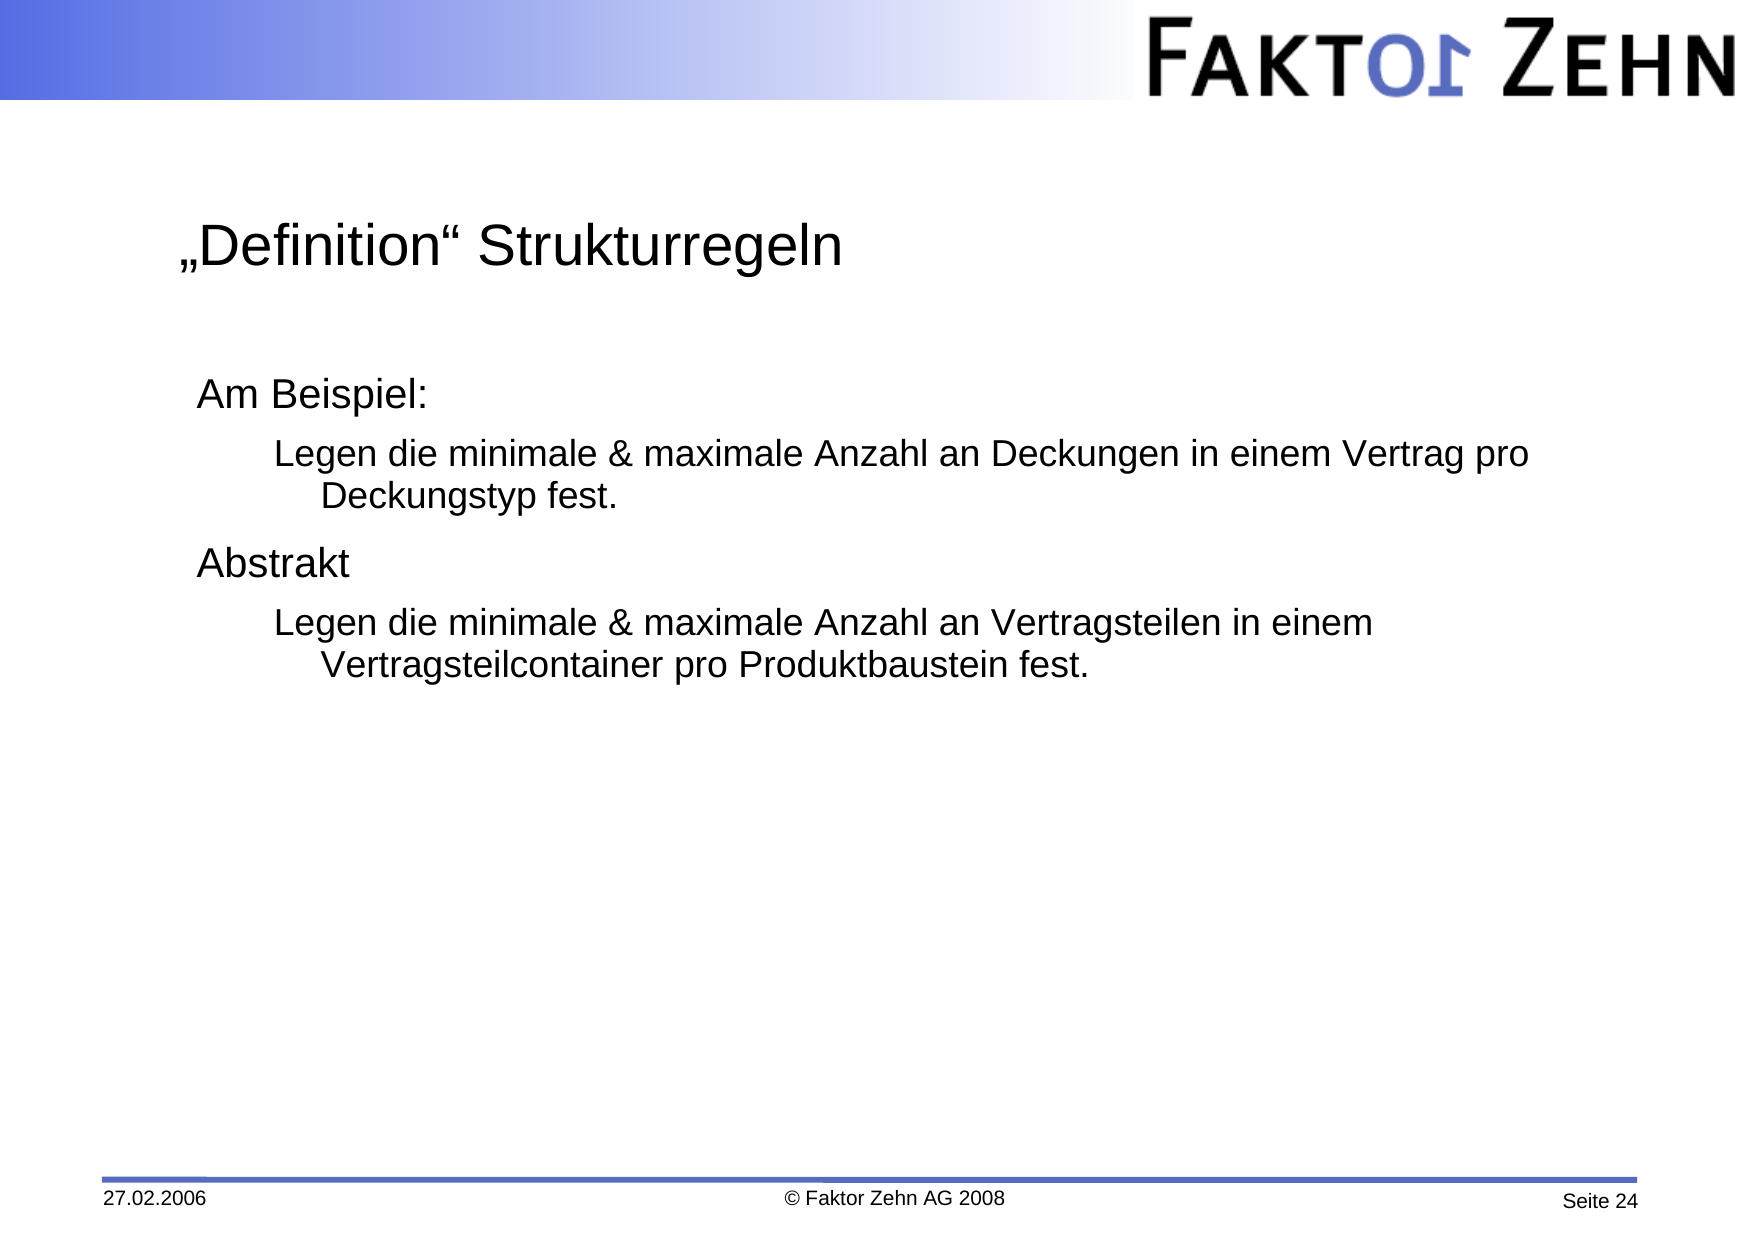

# „Definition“ Strukturregeln
Am Beispiel:
Legen die minimale & maximale Anzahl an Deckungen in einem Vertrag pro Deckungstyp fest.
Abstrakt
Legen die minimale & maximale Anzahl an Vertragsteilen in einem Vertragsteilcontainer pro Produktbaustein fest.